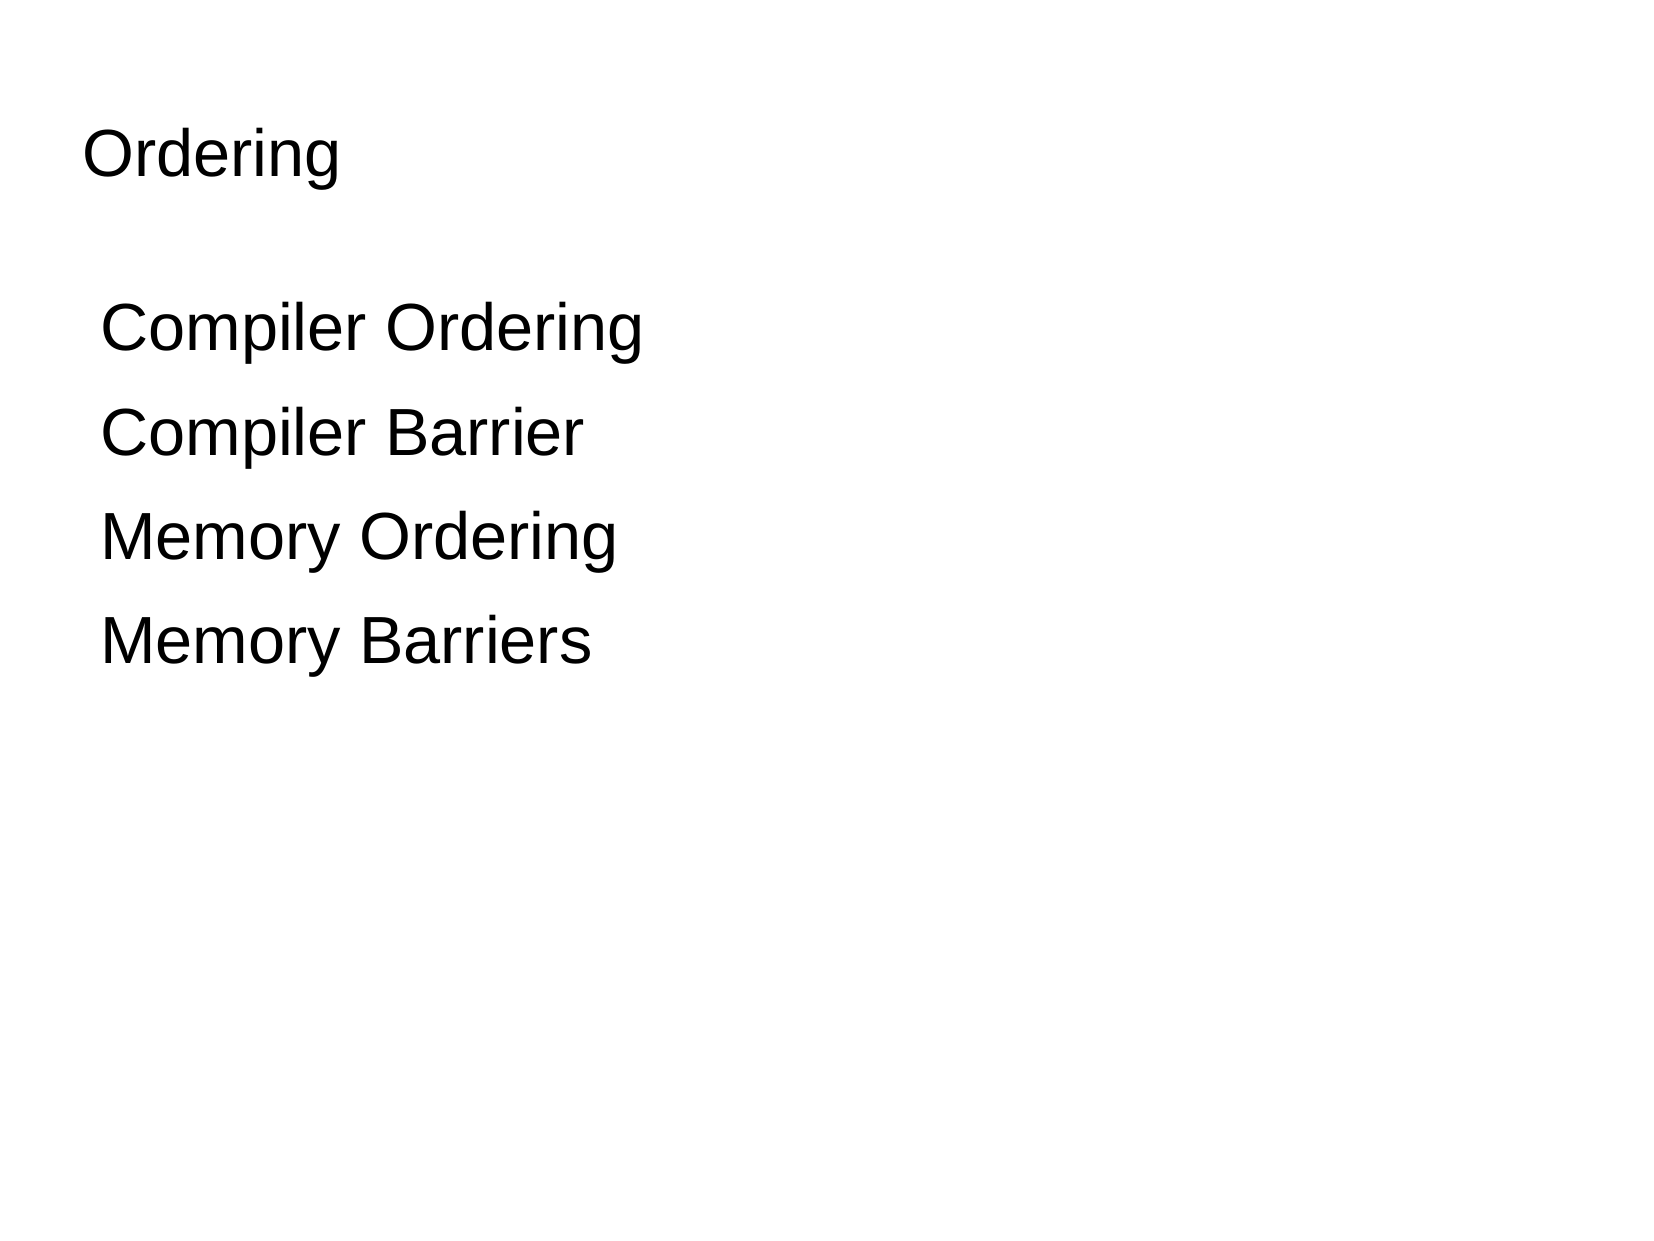

# Ordering
Compiler Ordering
Compiler Barrier
Memory Ordering
Memory Barriers